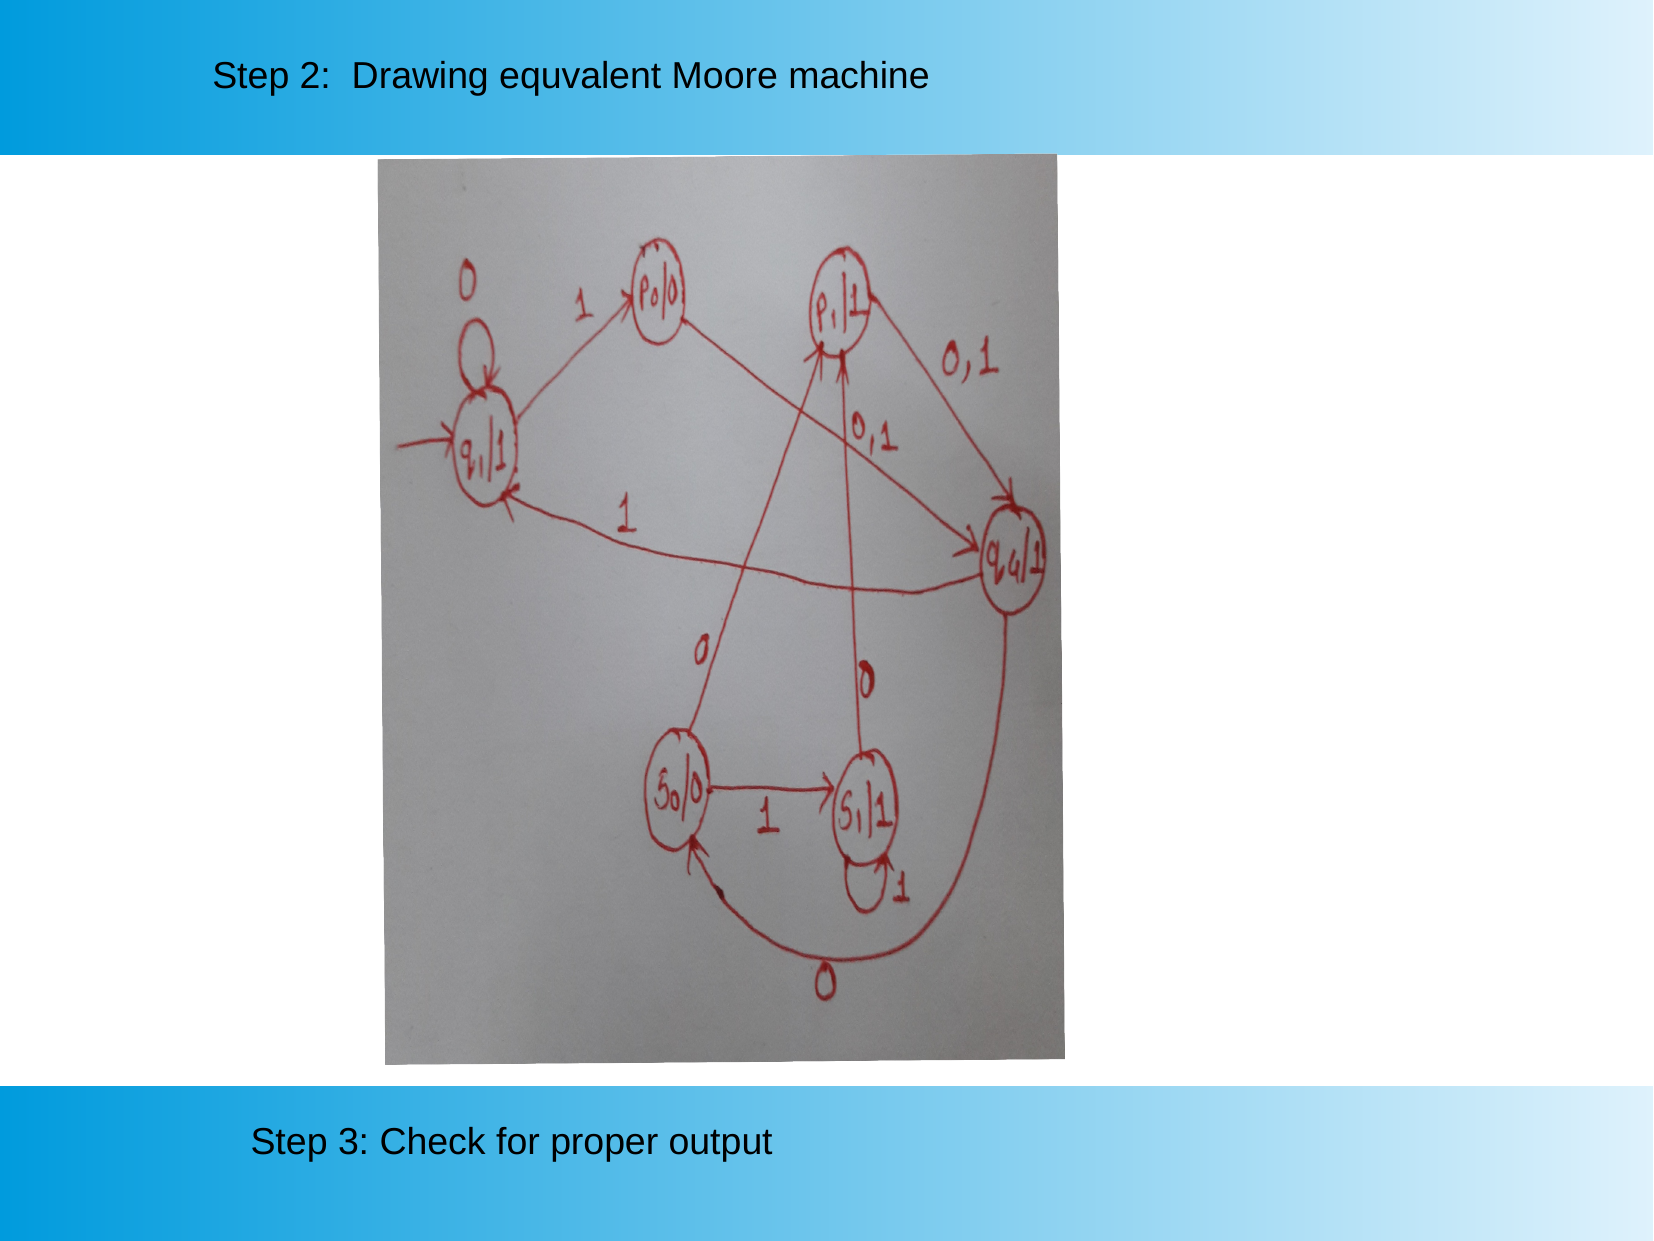

Step 2: Drawing equvalent Moore machine
Step 3: Check for proper output